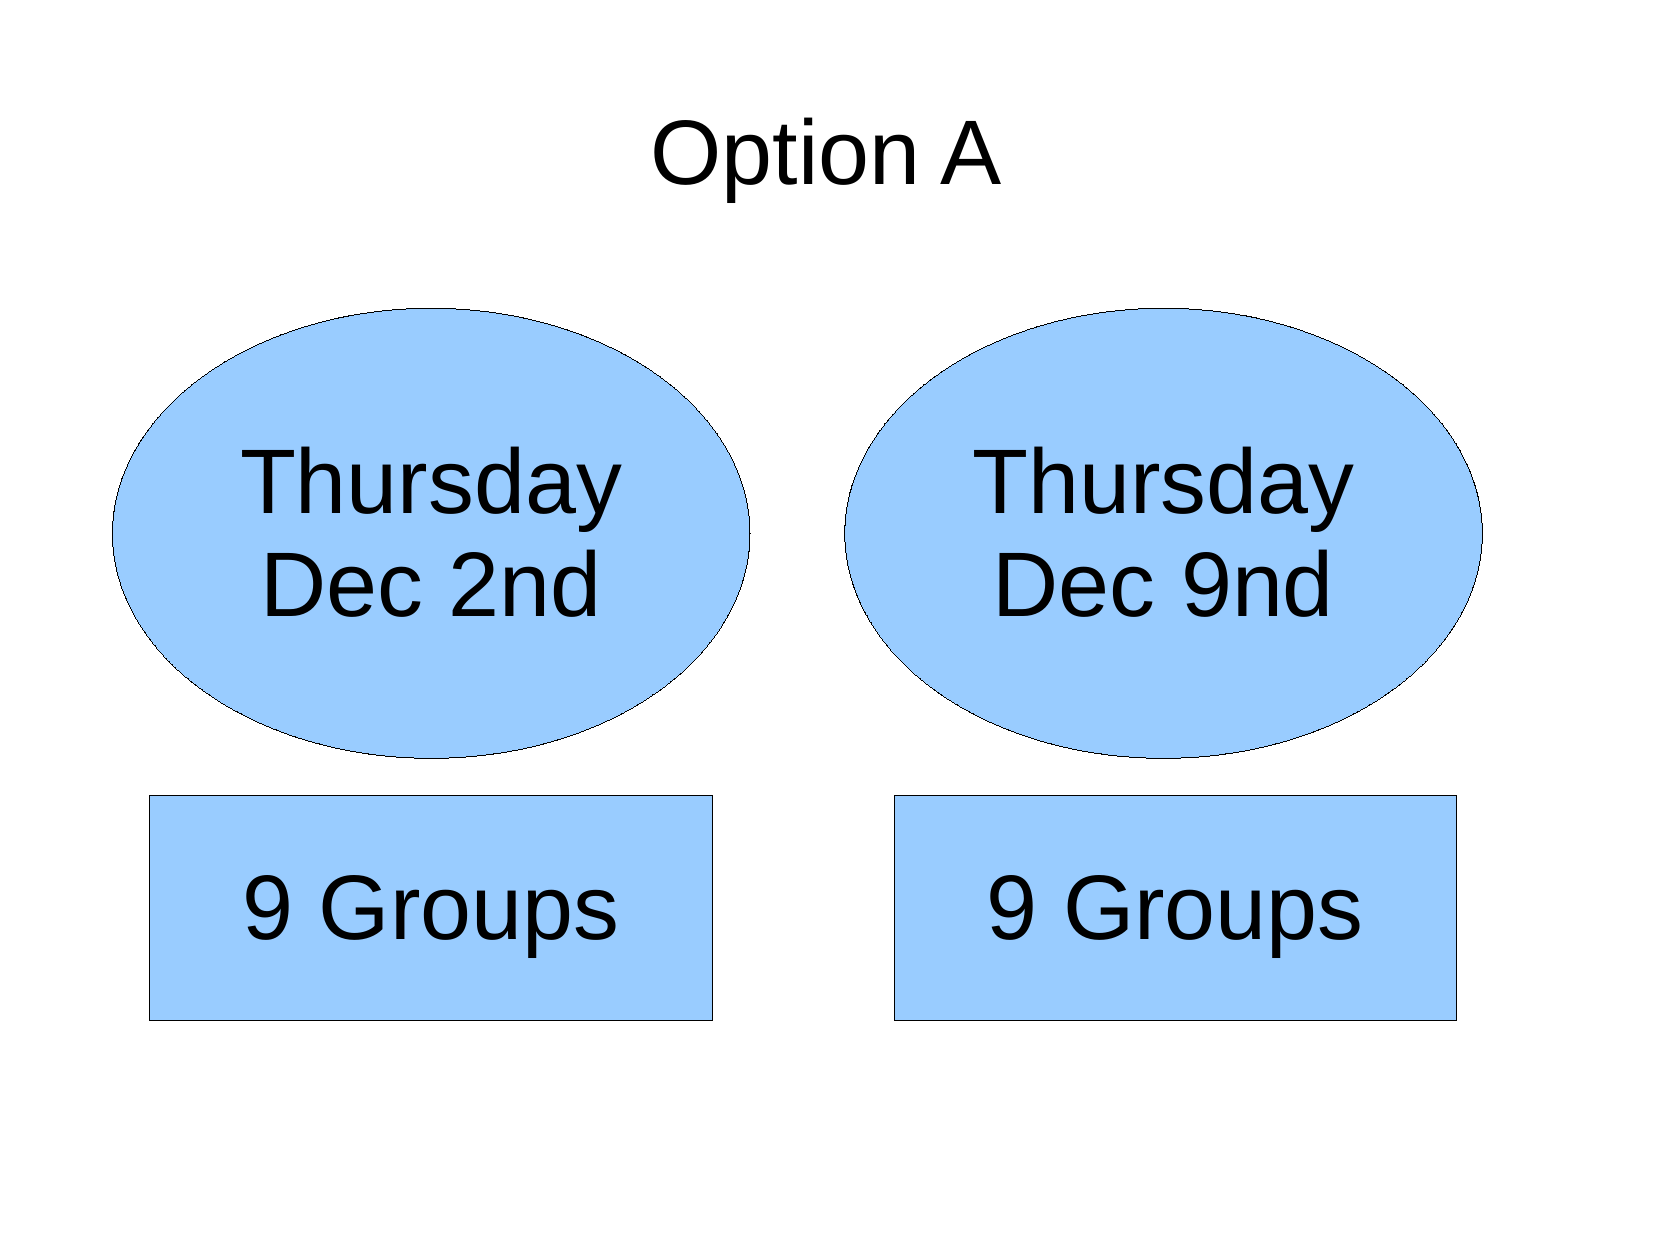

# Option A
Thursday
Dec 2nd
Thursday
Dec 9nd
9 Groups
9 Groups